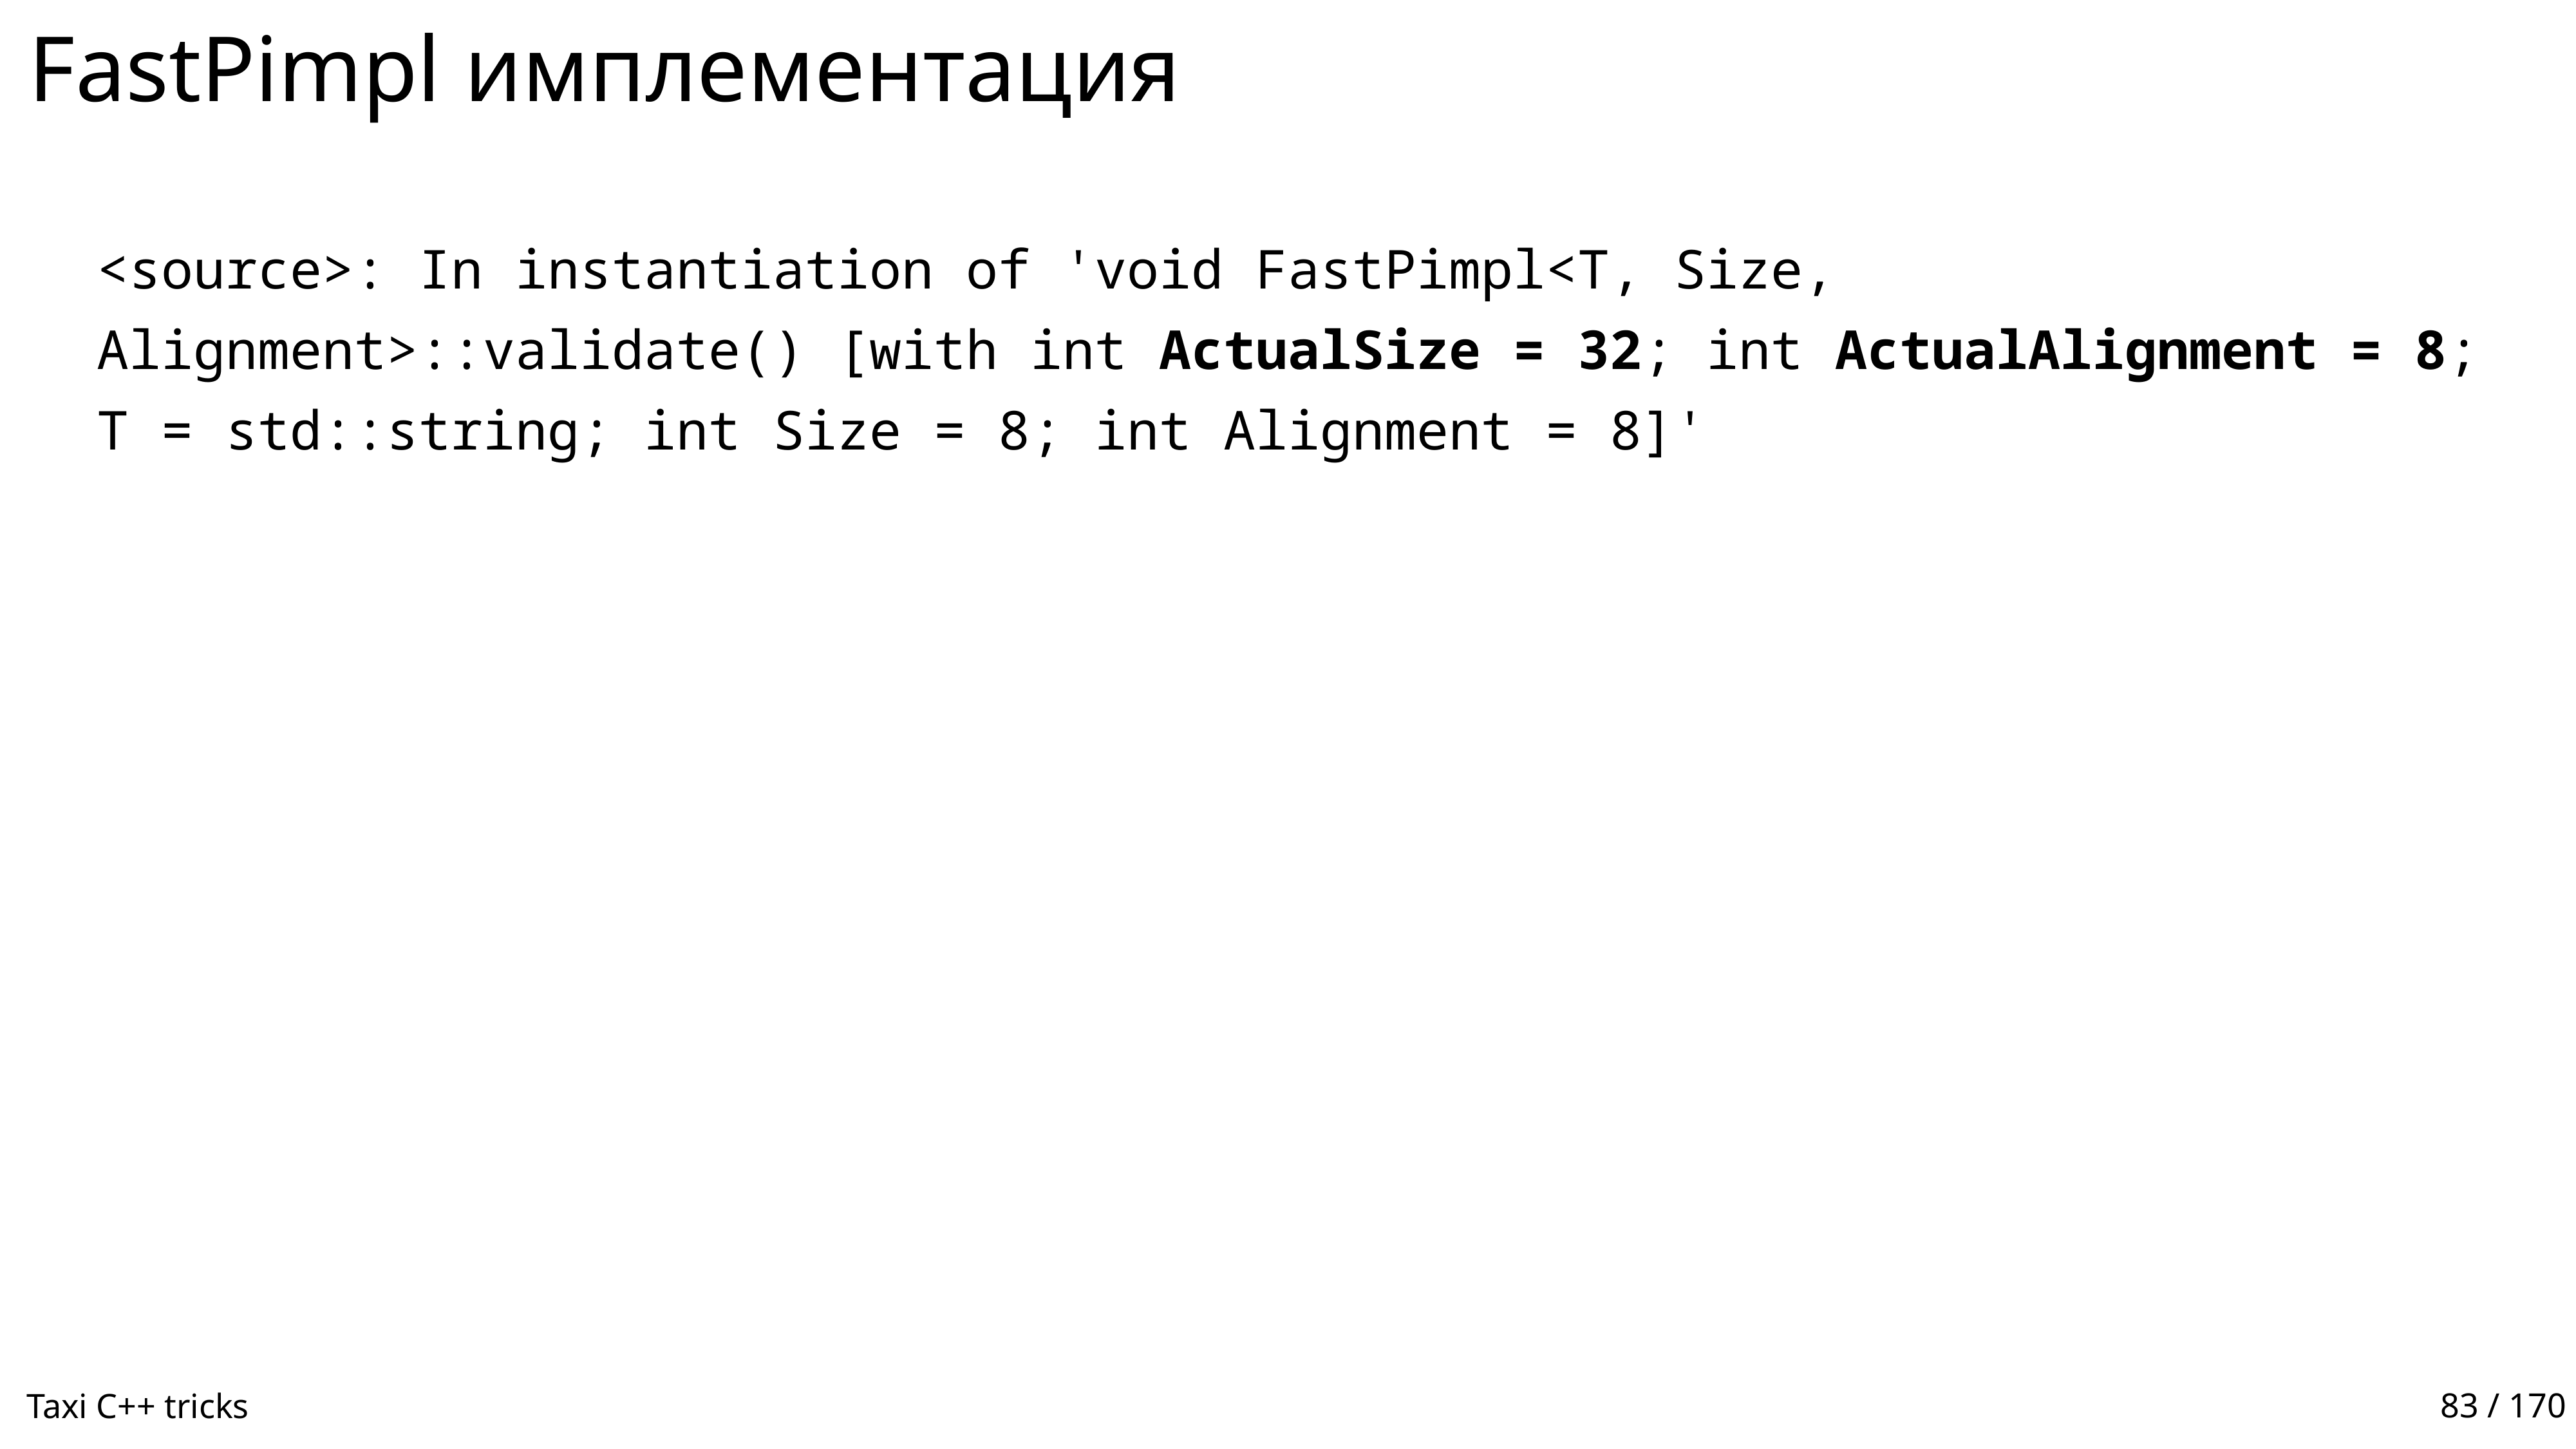

# FastPimpl имплементация
<source>: In instantiation of 'void FastPimpl<T, Size, Alignment>::validate() [with int ActualSize = 32; int ActualAlignment = 8; T = std::string; int Size = 8; int Alignment = 8]'
Taxi C++ tricks